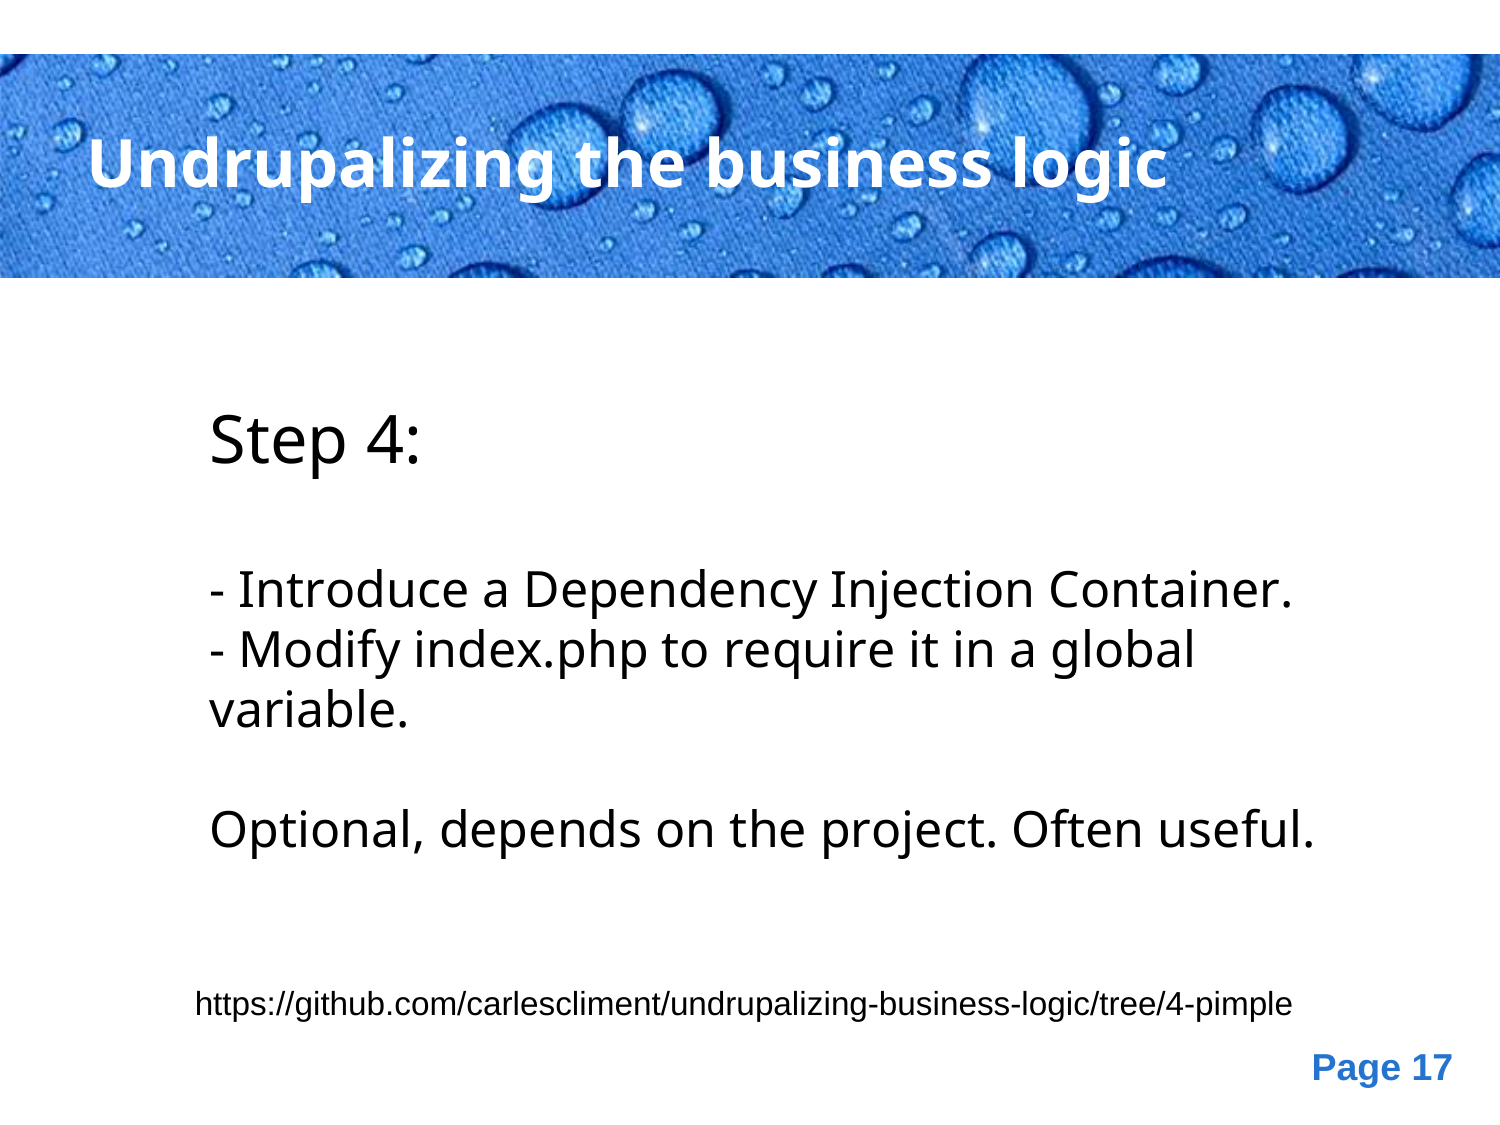

Undrupalizing the business logic
Step 4:
- Introduce a Dependency Injection Container.
- Modify index.php to require it in a global variable.
Optional, depends on the project. Often useful.
https://github.com/carlescliment/undrupalizing-business-logic/tree/4-pimple